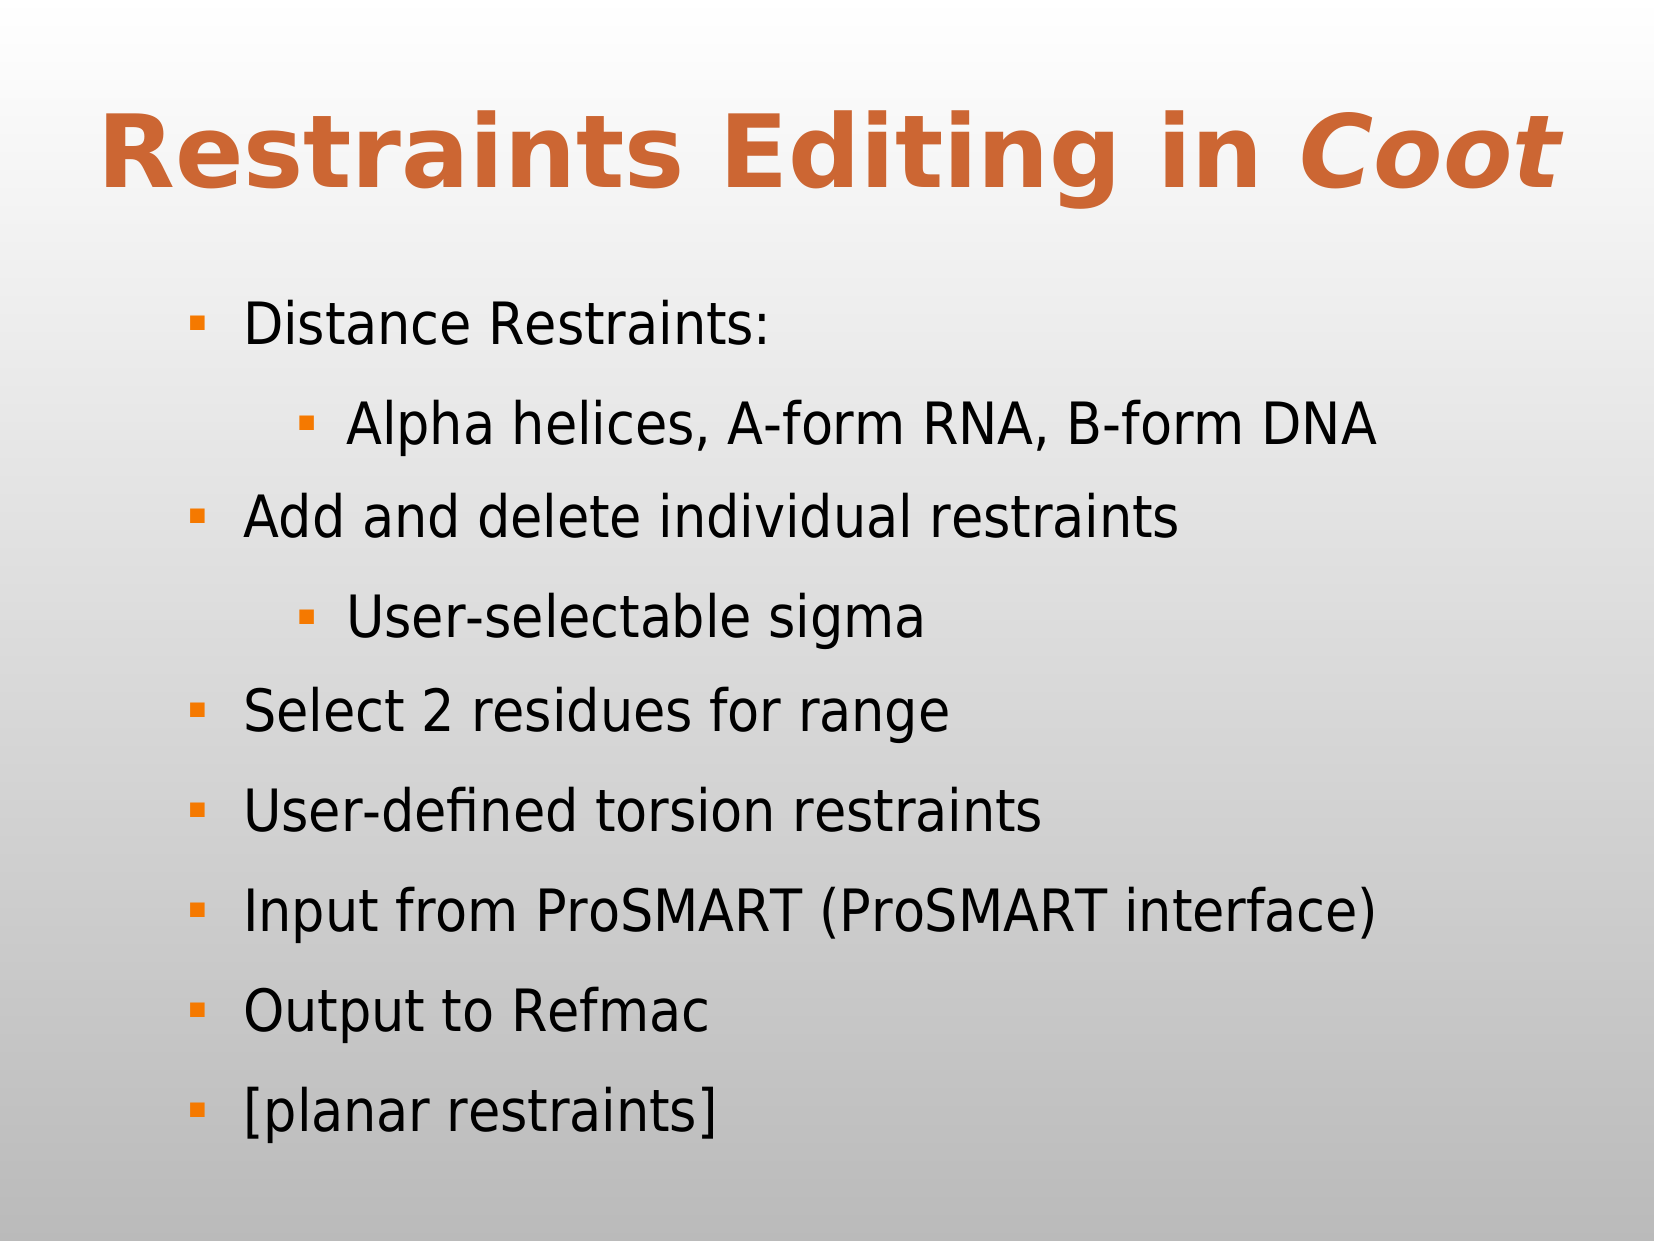

# Restraints Editing in Coot
Distance Restraints:
Alpha helices, A-form RNA, B-form DNA
Add and delete individual restraints
User-selectable sigma
Select 2 residues for range
User-defined torsion restraints
Input from ProSMART (ProSMART interface)
Output to Refmac
[planar restraints]